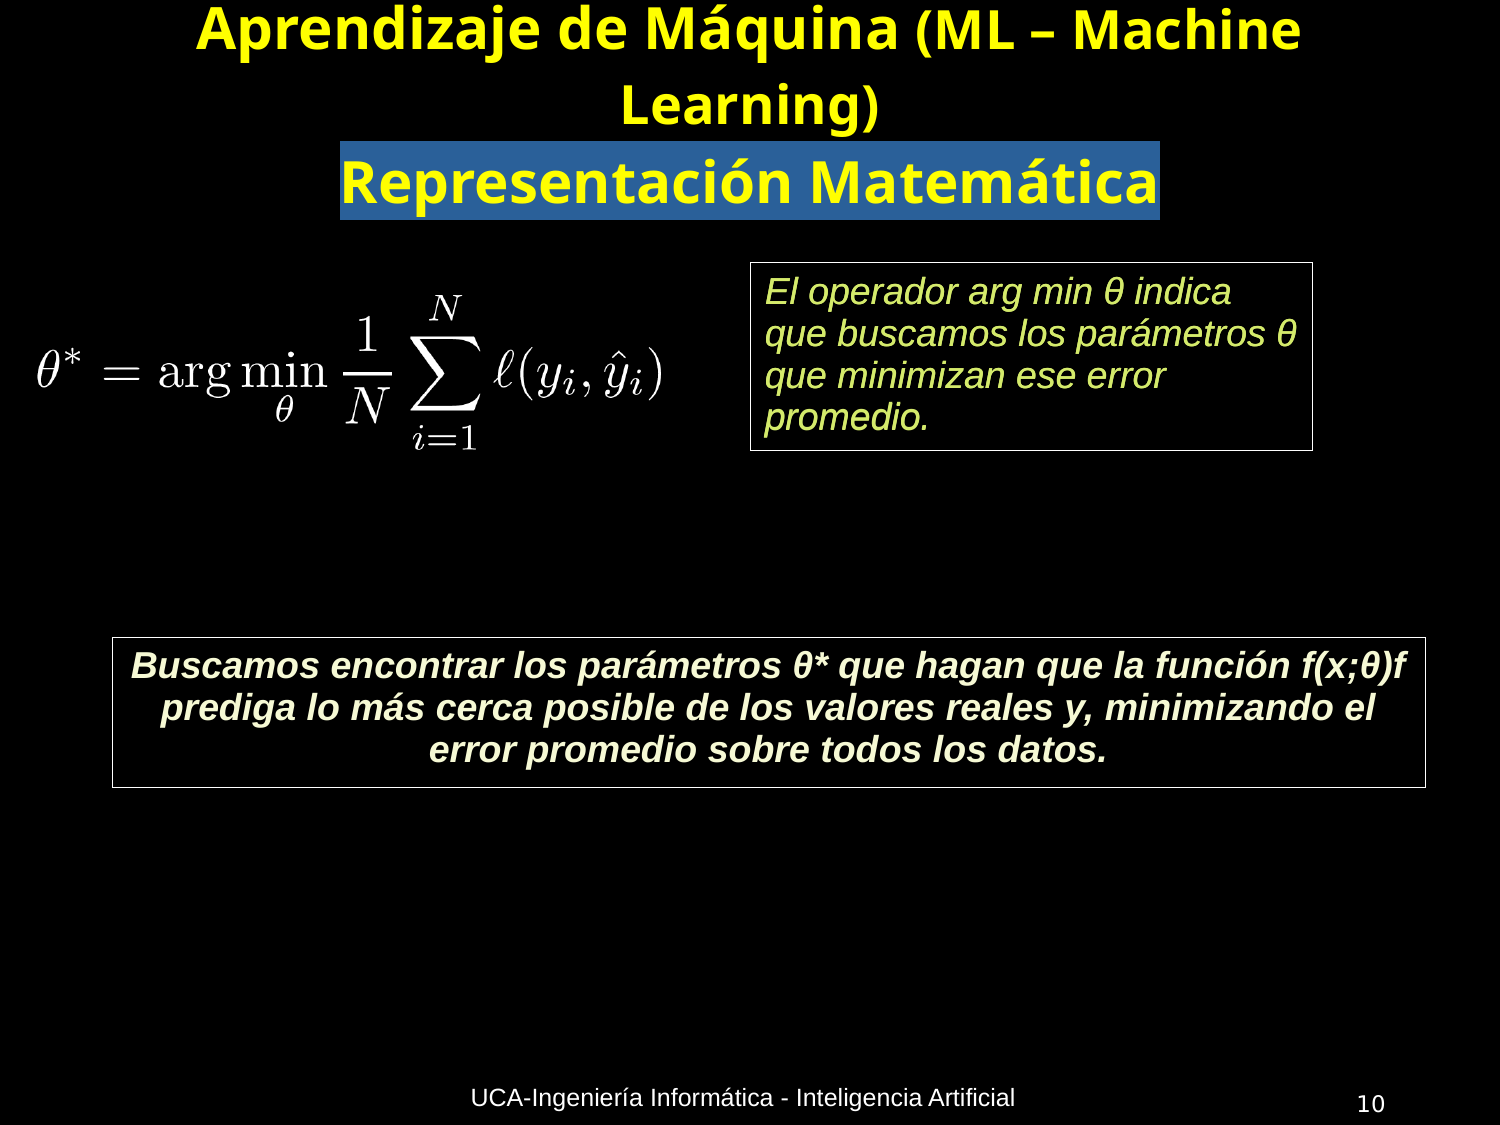

# Aprendizaje de Máquina (ML – Machine Learning) Representación Matemática
El operador arg⁡ min ⁡θ​ indica que buscamos los parámetros θ que minimizan ese error promedio.
El operador arg⁡ min ⁡θ​ indica que buscamos los parámetros θ que minimizan ese error promedio.
Buscamos encontrar los parámetros θ* que hagan que la función f(x;θ)f prediga lo más cerca posible de los valores reales y, minimizando el error promedio sobre todos los datos.